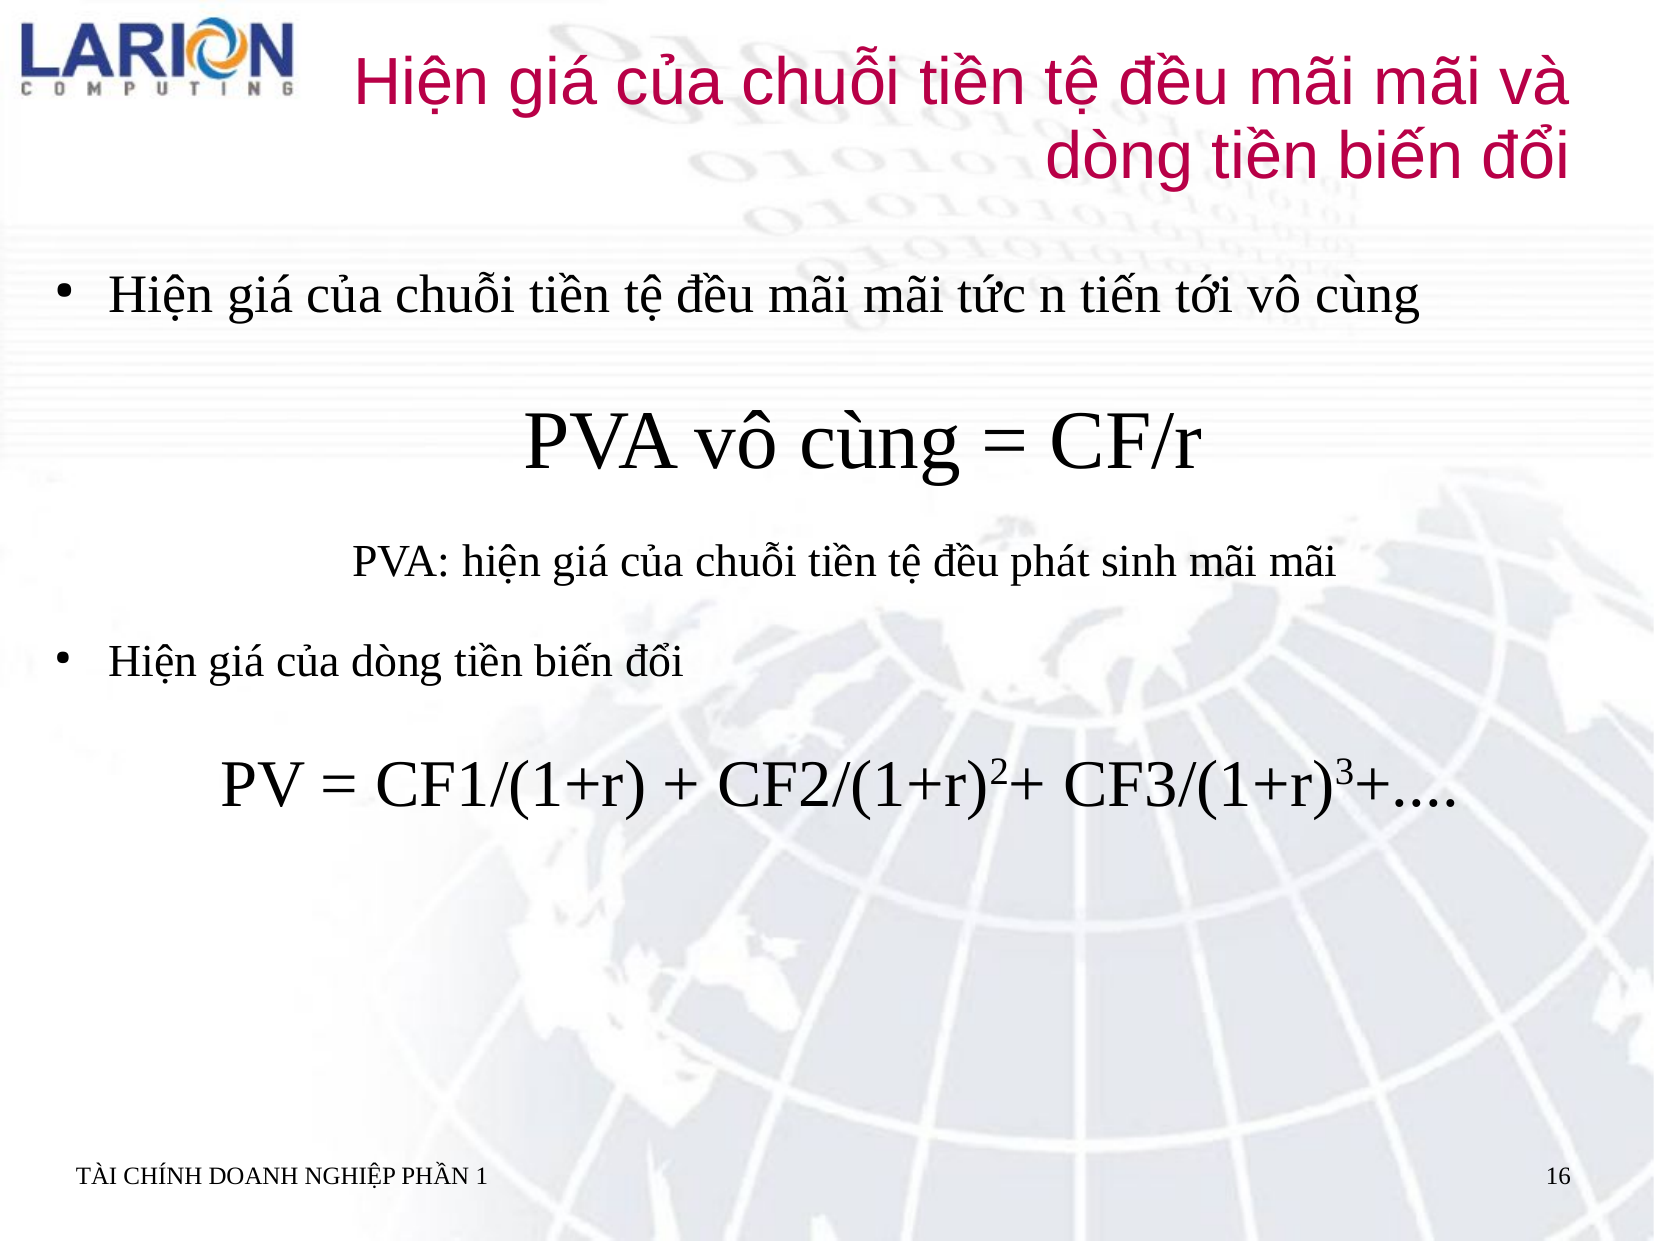

# Hiện giá của chuỗi tiền tệ đều mãi mãi và dòng tiền biến đổi
Hiện giá của chuỗi tiền tệ đều mãi mãi tức n tiến tới vô cùng
PVA vô cùng = CF/r
 PVA: hiện giá của chuỗi tiền tệ đều phát sinh mãi mãi
Hiện giá của dòng tiền biến đổi
PV = CF1/(1+r) + CF2/(1+r)2+ CF3/(1+r)3+....
TÀI CHÍNH DOANH NGHIỆP PHẦN 1
16